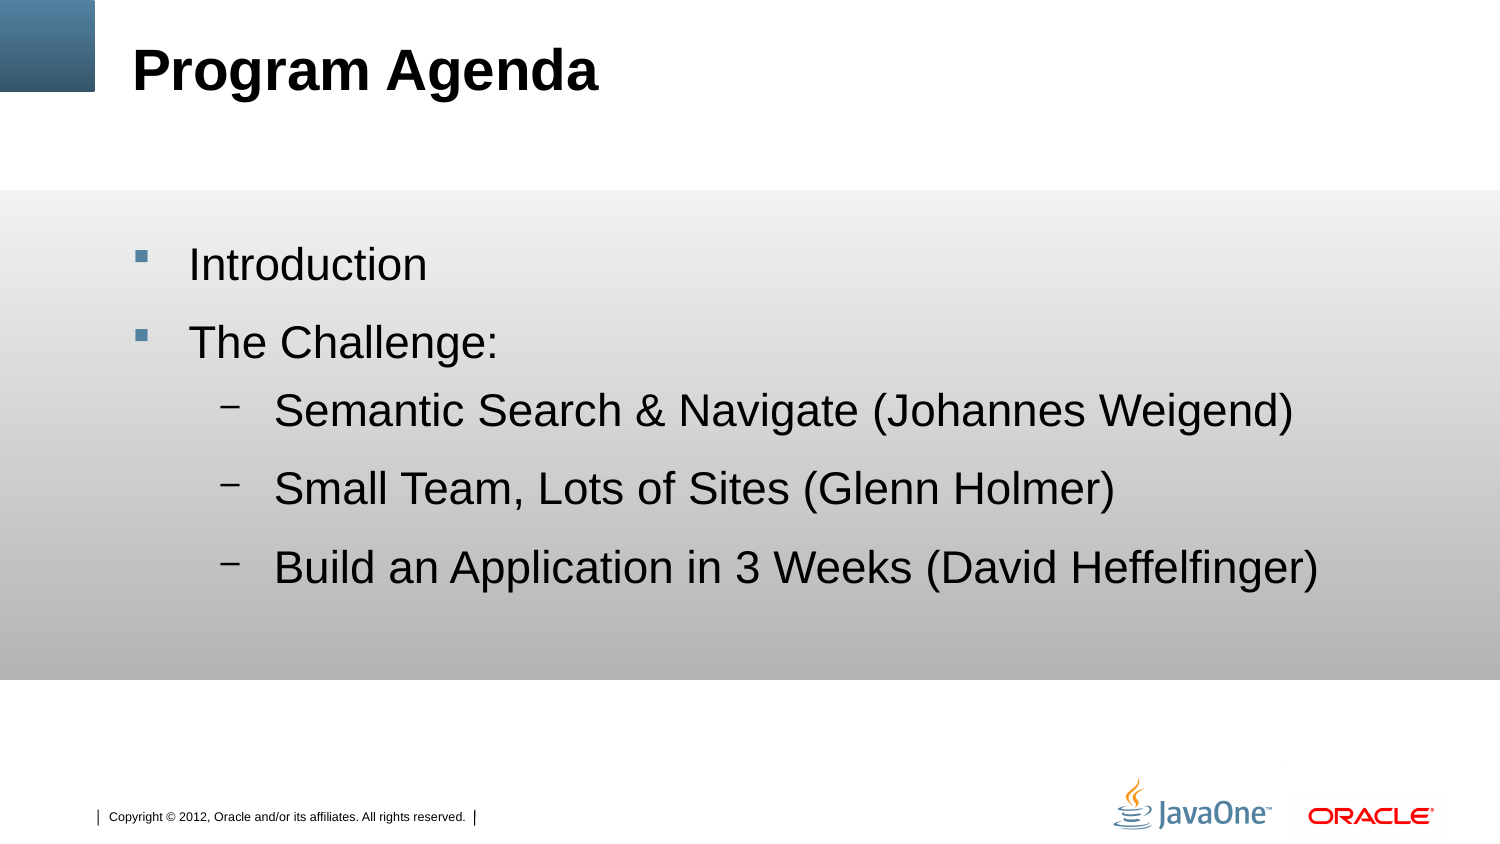

# Program Agenda
Introduction
The Challenge:
Semantic Search & Navigate (Johannes Weigend)
Small Team, Lots of Sites (Glenn Holmer)
Build an Application in 3 Weeks (David Heffelfinger)